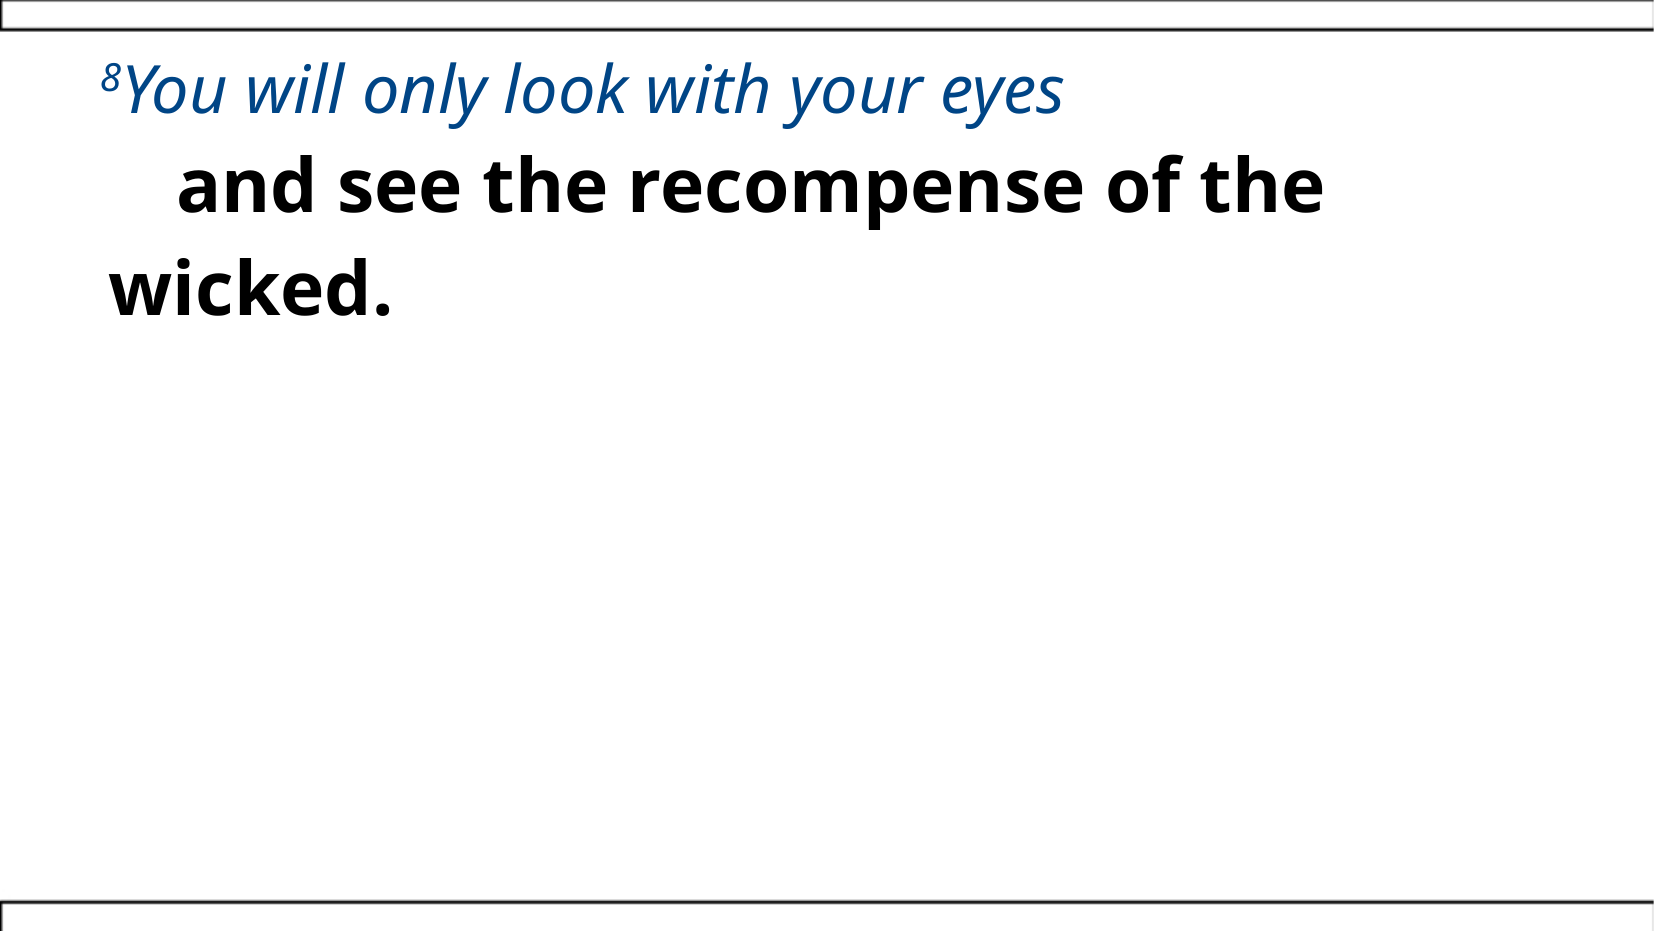

8You will only look with your eyes
 and see the recompense of the wicked.